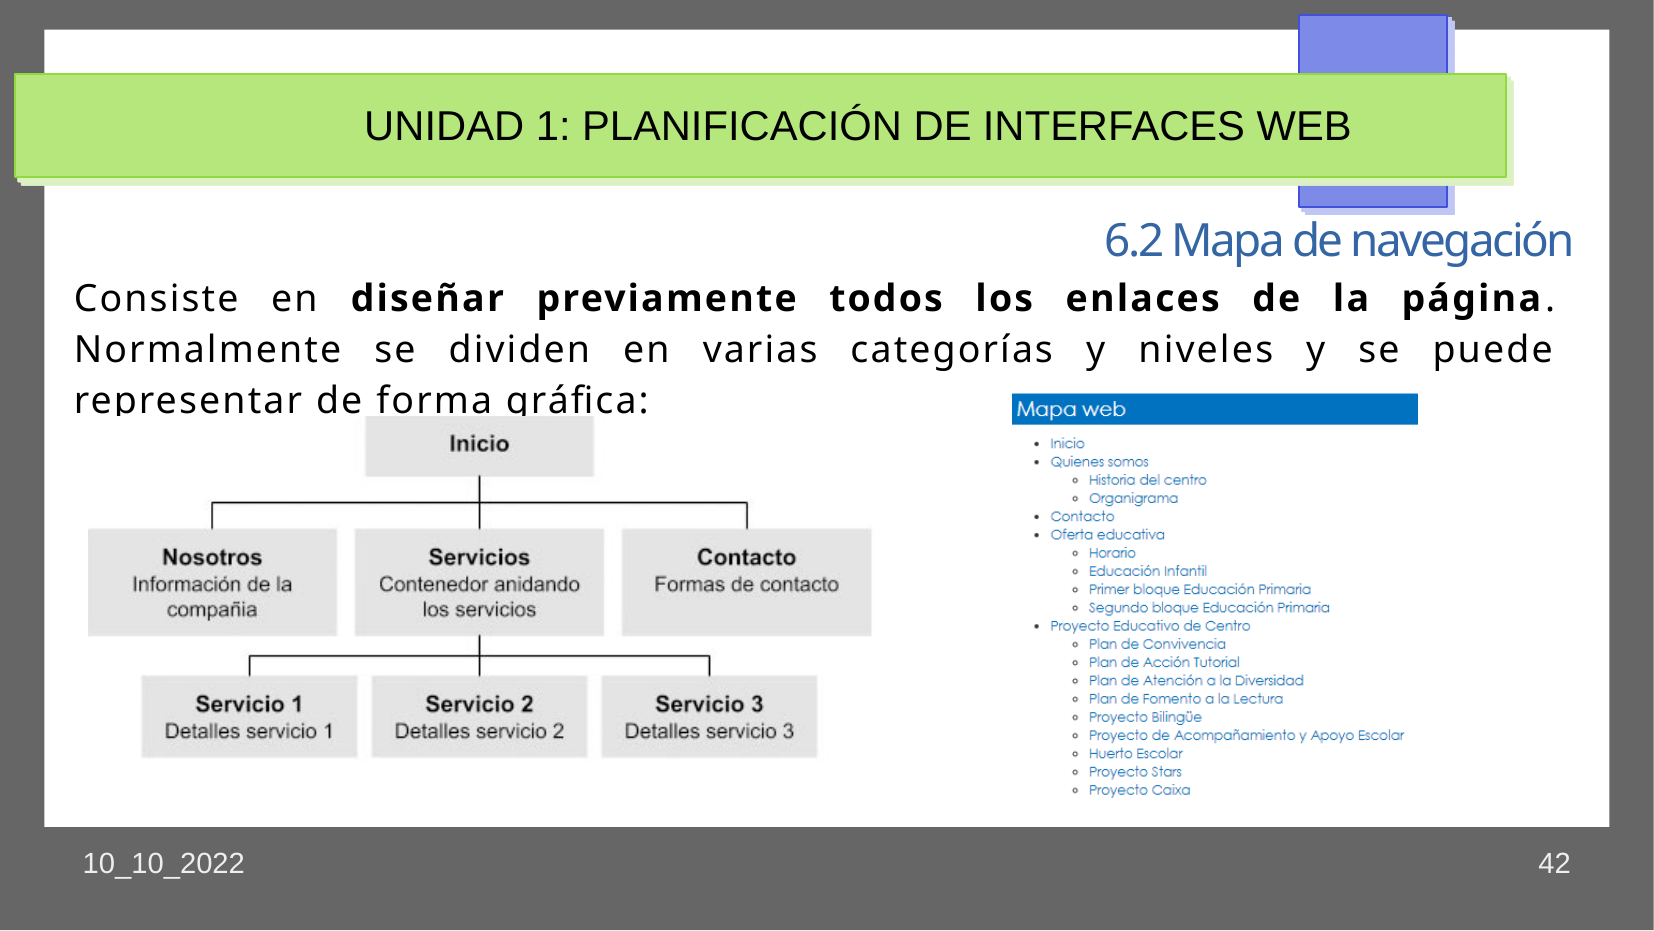

# UNIDAD 1: PLANIFICACIÓN DE INTERFACES WEB
6.2 Mapa de navegación
Consiste en diseñar previamente todos los enlaces de la página. Normalmente se dividen en varias categorías y niveles y se puede representar de forma gráfica:
10_10_2022
42